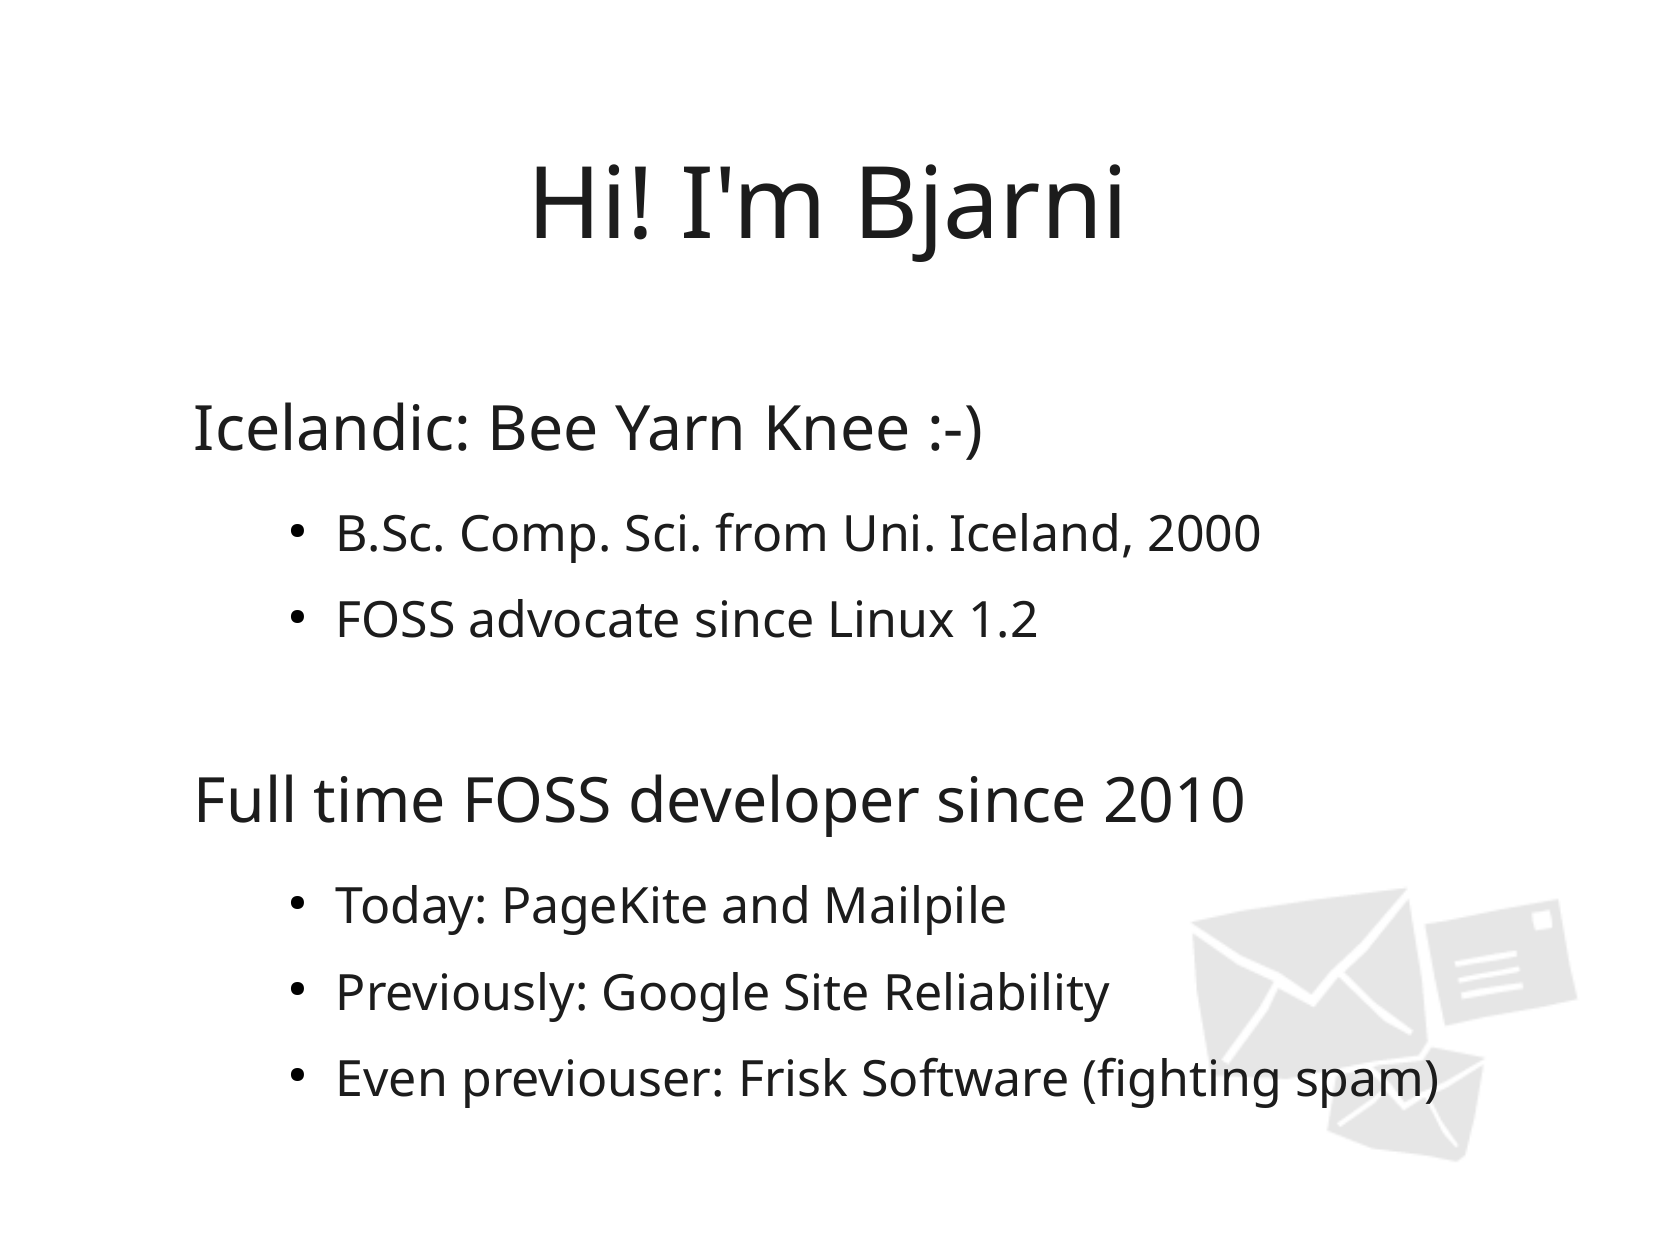

# Hi! I'm Bjarni
Icelandic: Bee Yarn Knee :-)
B.Sc. Comp. Sci. from Uni. Iceland, 2000
FOSS advocate since Linux 1.2
Full time FOSS developer since 2010
Today: PageKite and Mailpile
Previously: Google Site Reliability
Even previouser: Frisk Software (fighting spam)